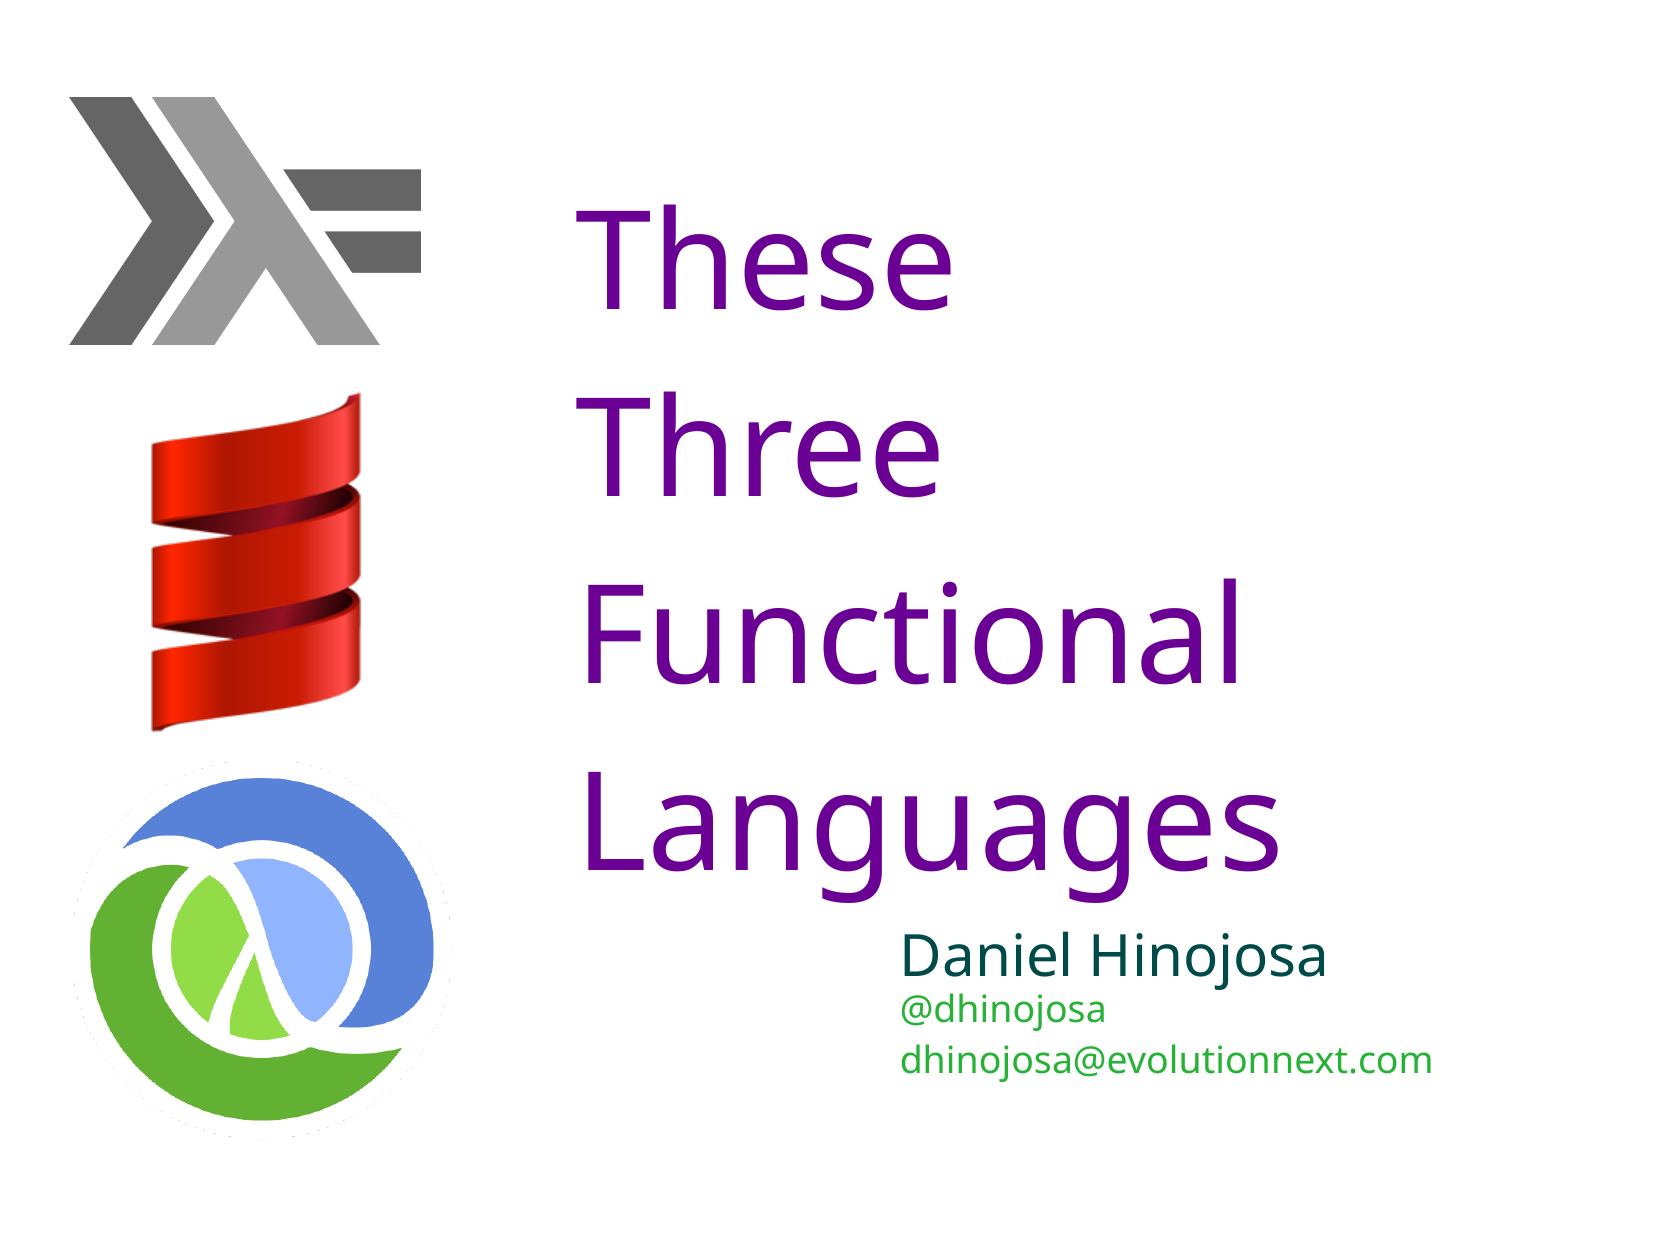

These
Three
Functional
Languages
Daniel Hinojosa
@dhinojosa
dhinojosa@evolutionnext.com